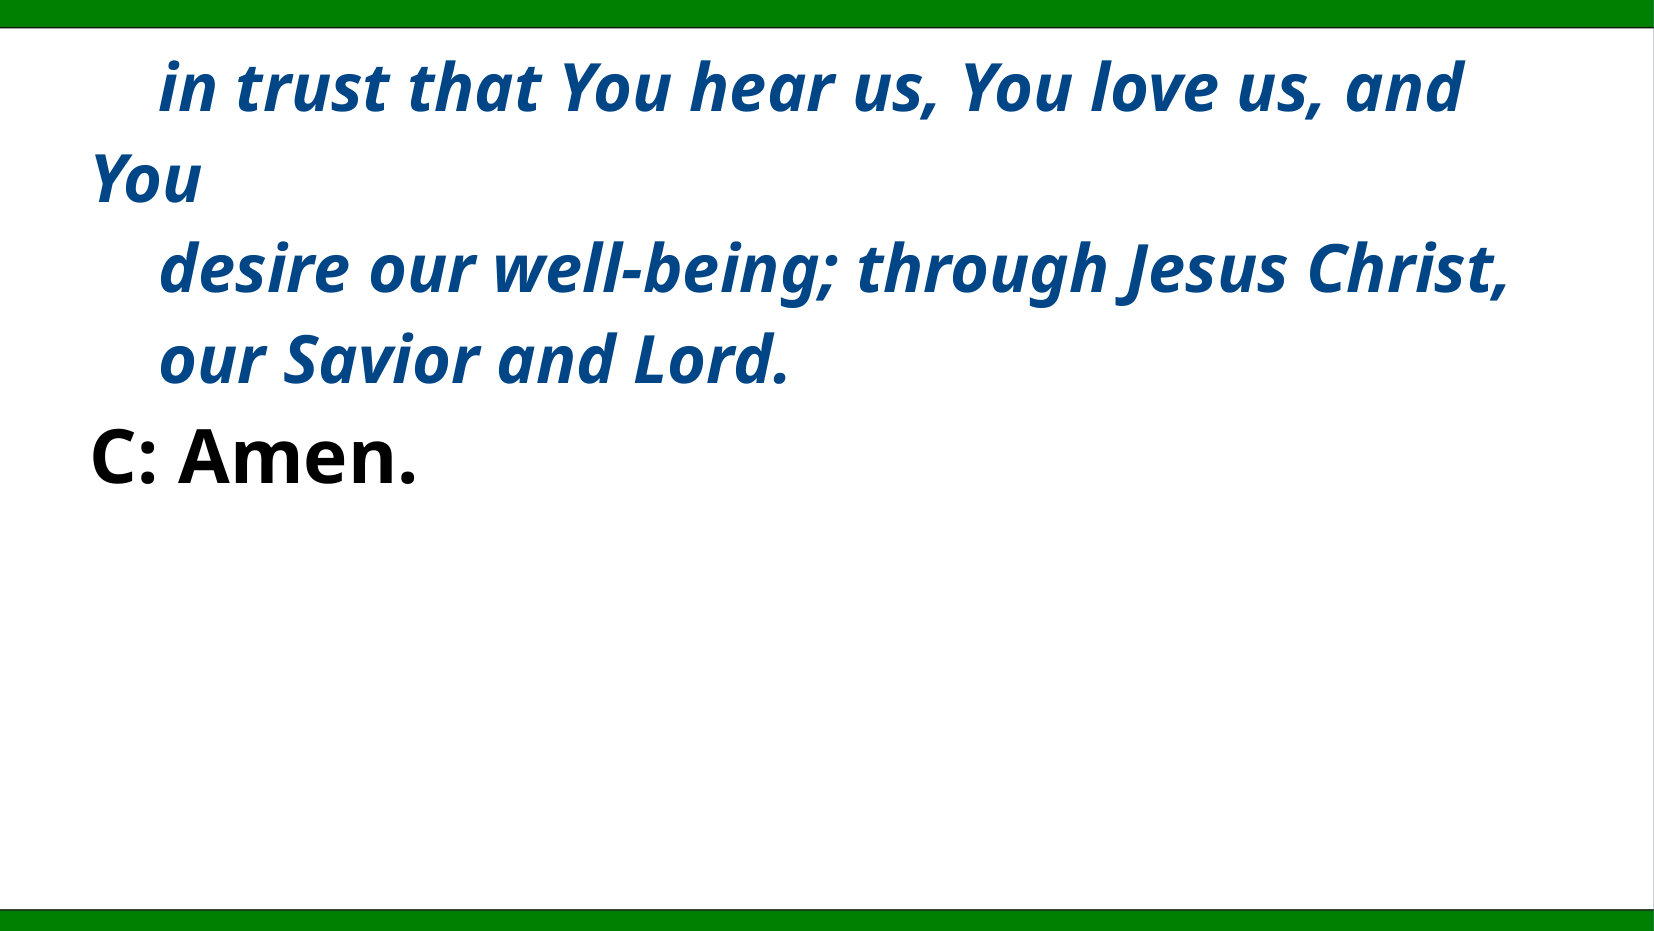

in trust that You hear us, You love us, and You
 desire our well-being; through Jesus Christ,
 our Savior and Lord.
C: Amen.